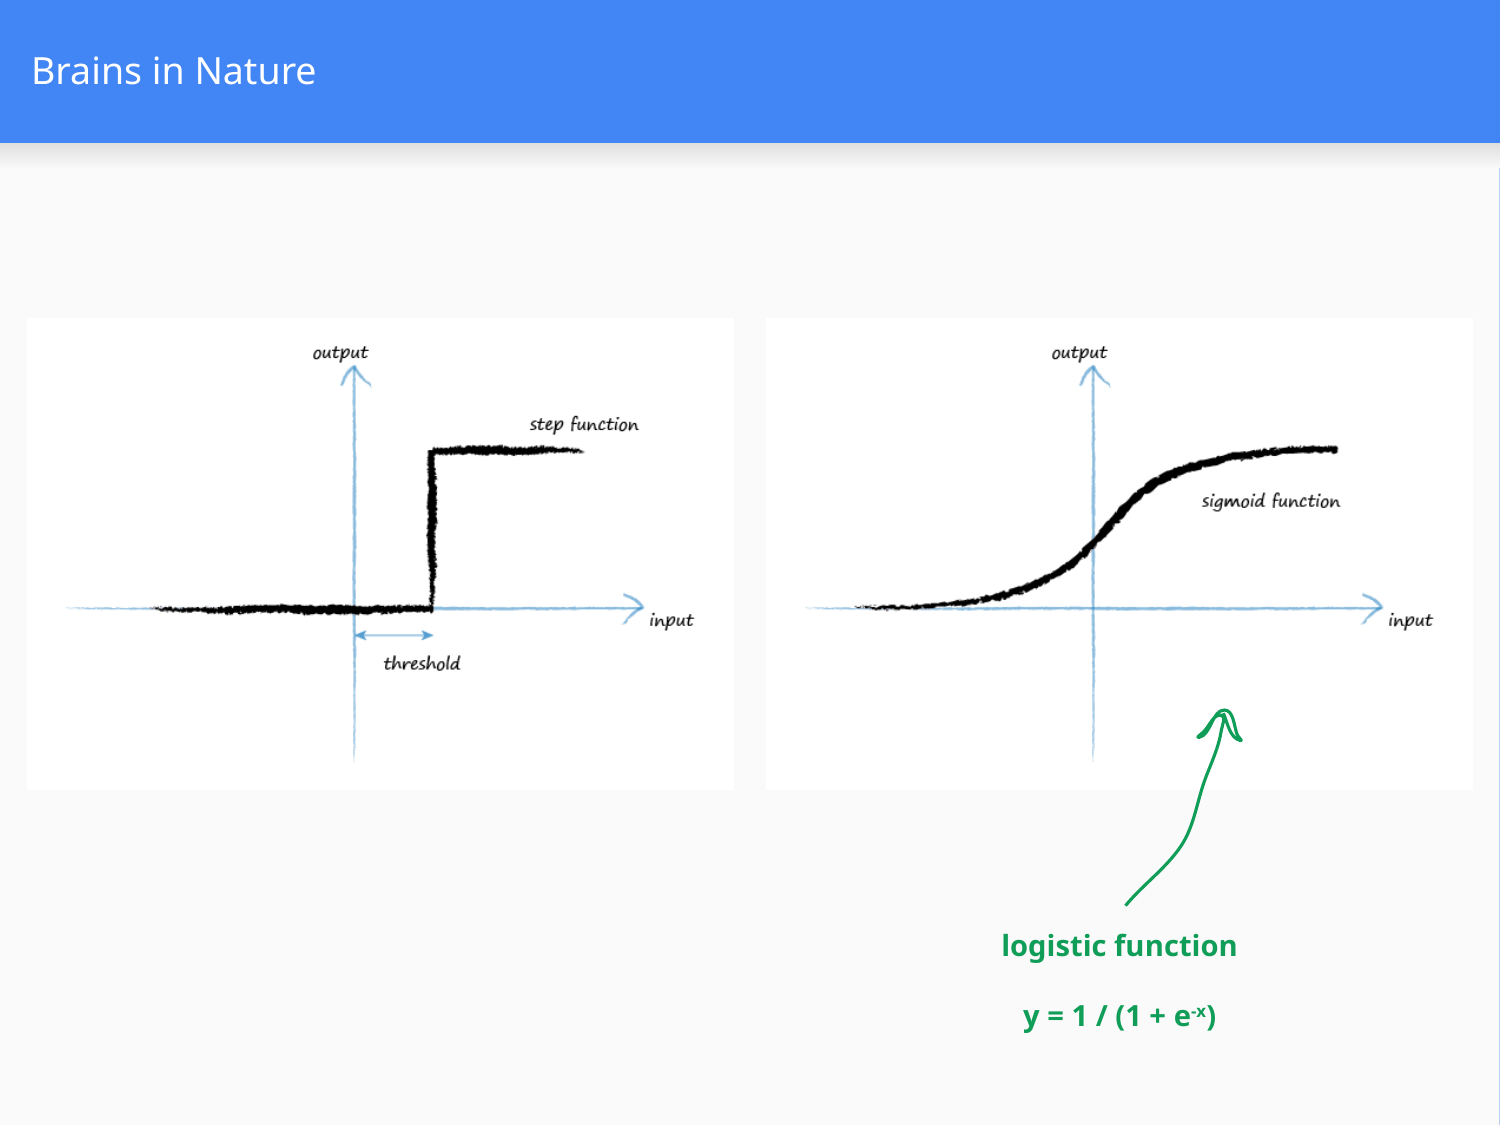

# Brains in Nature
logistic function
y = 1 / (1 + e-x)